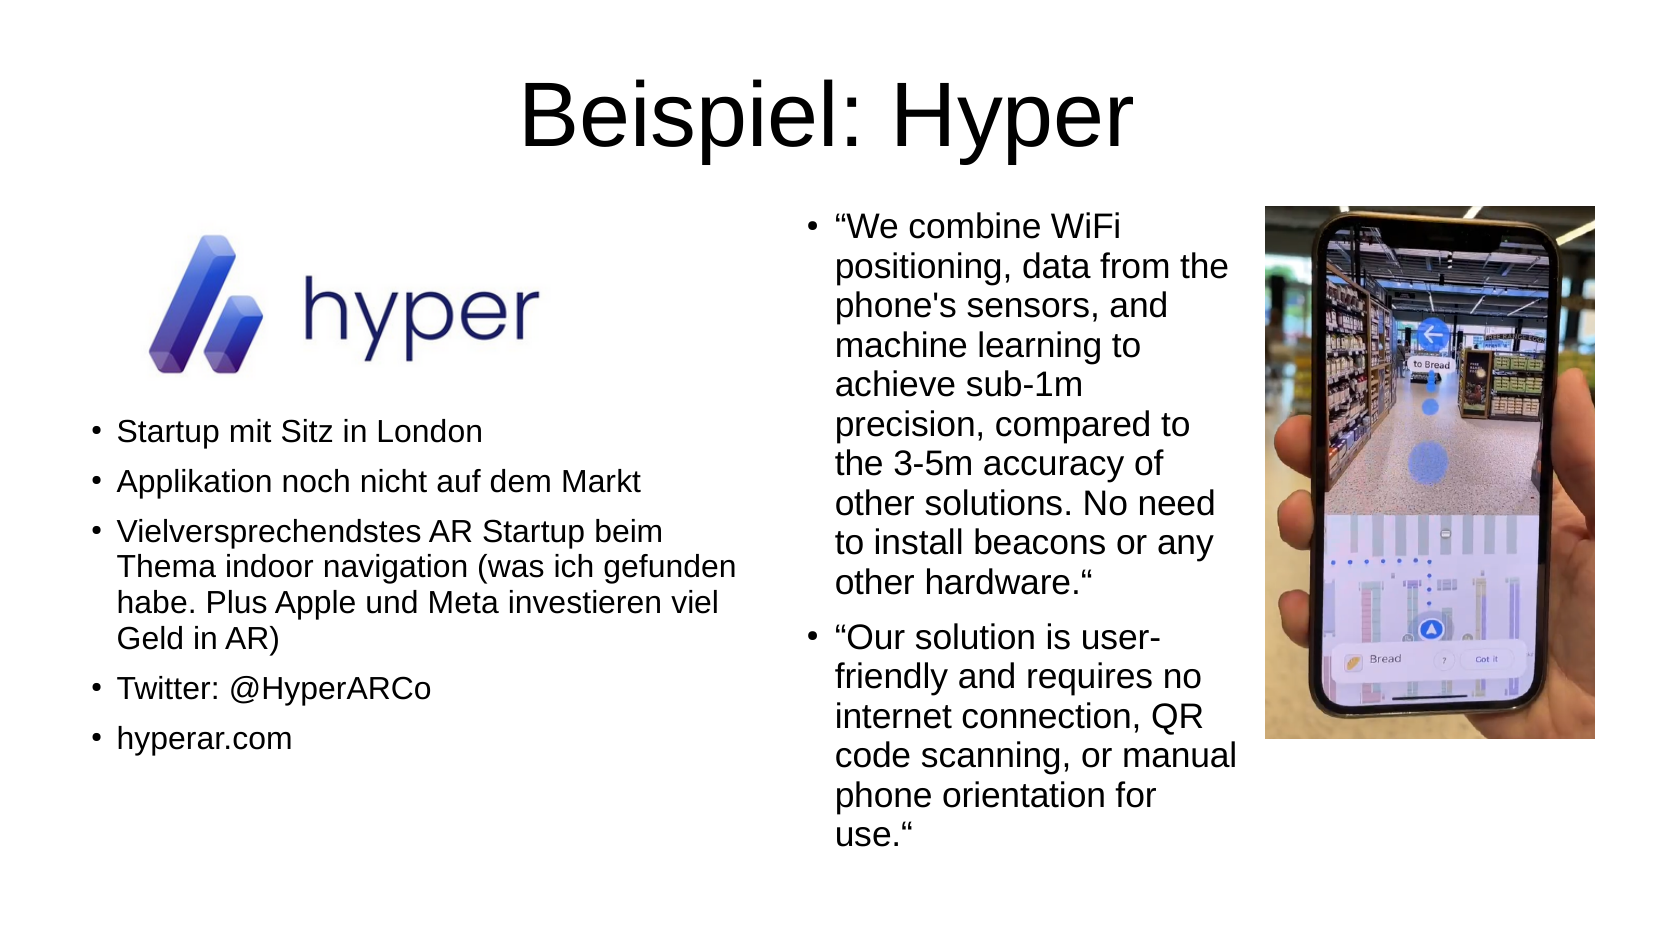

# Beispiel: Hyper
“We combine WiFi positioning, data from the phone's sensors, and machine learning to achieve sub-1m precision, compared to the 3-5m accuracy of other solutions. No need to install beacons or any other hardware.“
“Our solution is user-friendly and requires no internet connection, QR code scanning, or manual phone orientation for use.“
Startup mit Sitz in London
Applikation noch nicht auf dem Markt
Vielversprechendstes AR Startup beim Thema indoor navigation (was ich gefunden habe. Plus Apple und Meta investieren viel Geld in AR)
Twitter: @HyperARCo
hyperar.com